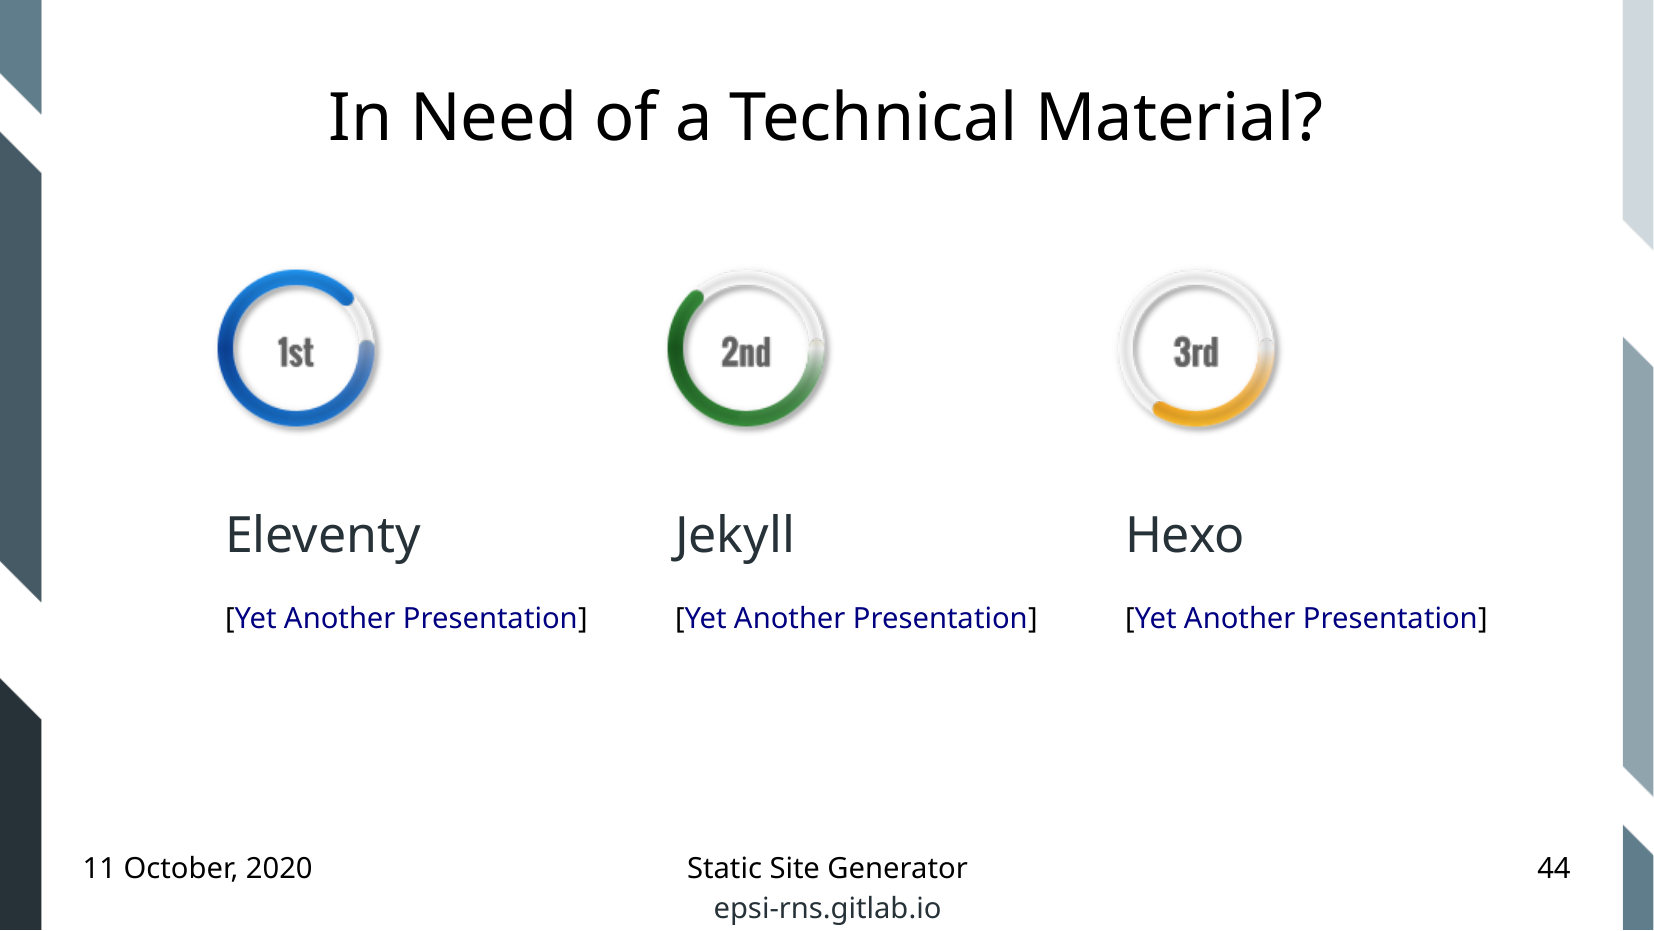

# In Need of a Technical Material?
Eleventy
[Yet Another Presentation]
Jekyll
[Yet Another Presentation]
Hexo
[Yet Another Presentation]
11 October, 2020
Static Site Generator
44